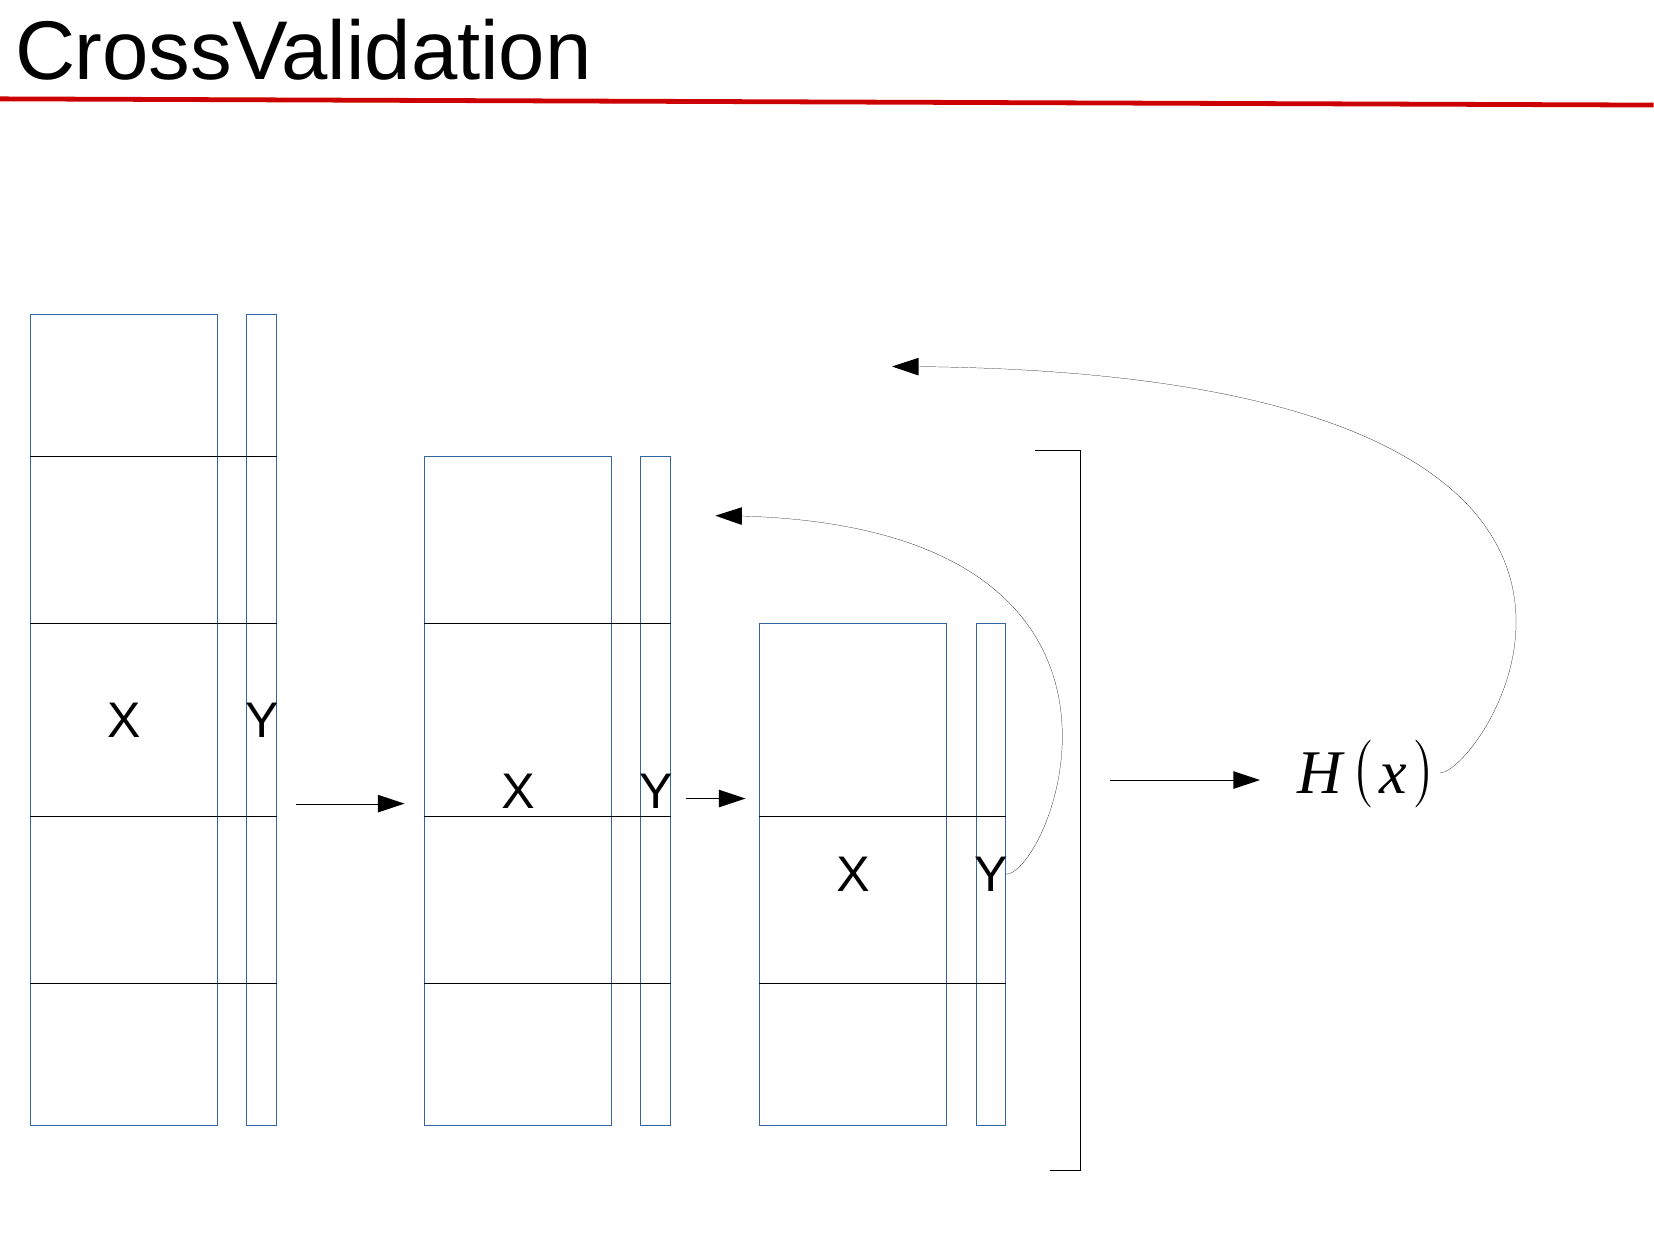

# CrossValidation
X
Y
X
Y
X
Y